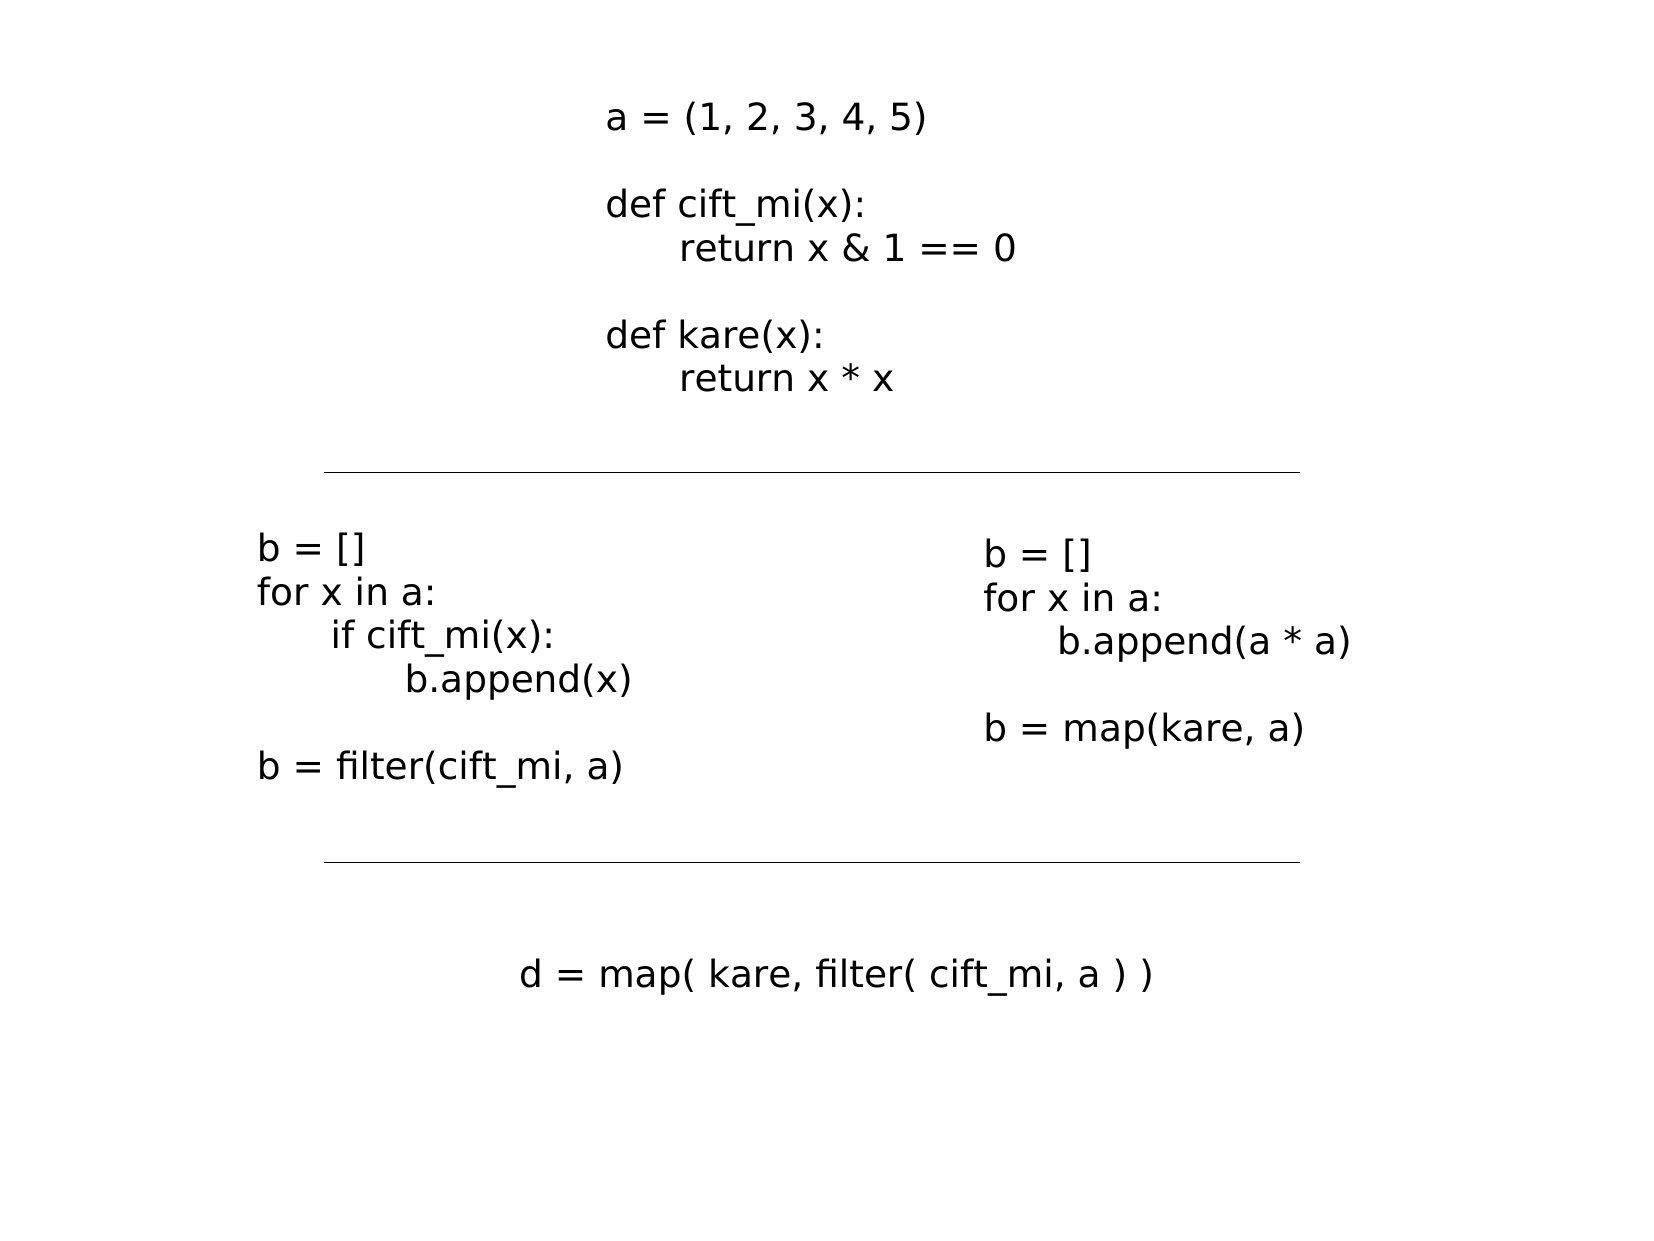

a = (1, 2, 3, 4, 5)
def cift_mi(x):
	return x & 1 == 0
def kare(x):
	return x * x
b = []
for x in a:
	if cift_mi(x):
		b.append(x)
b = filter(cift_mi, a)
b = []
for x in a:
	b.append(a * a)
b = map(kare, a)
d = map( kare, filter( cift_mi, a ) )